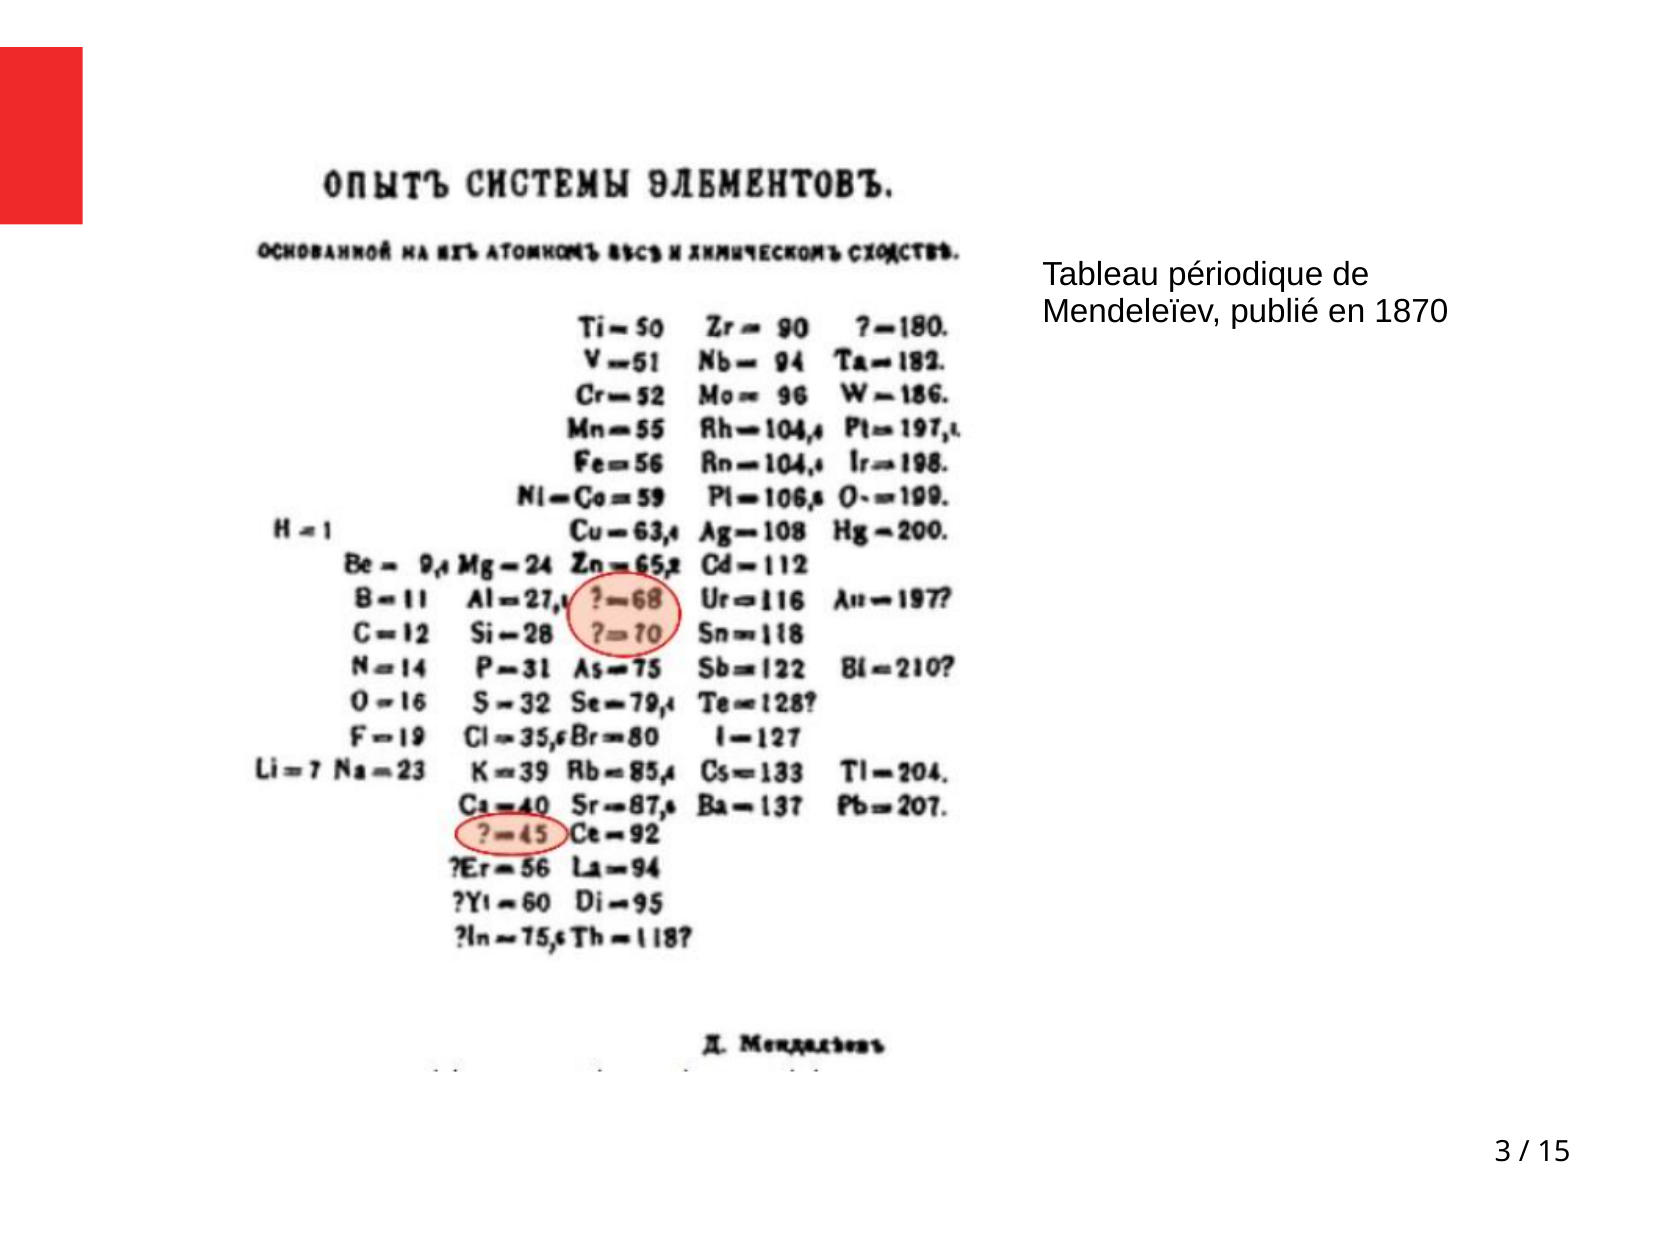

Tableau périodique de Mendeleïev, publié en 1870
3